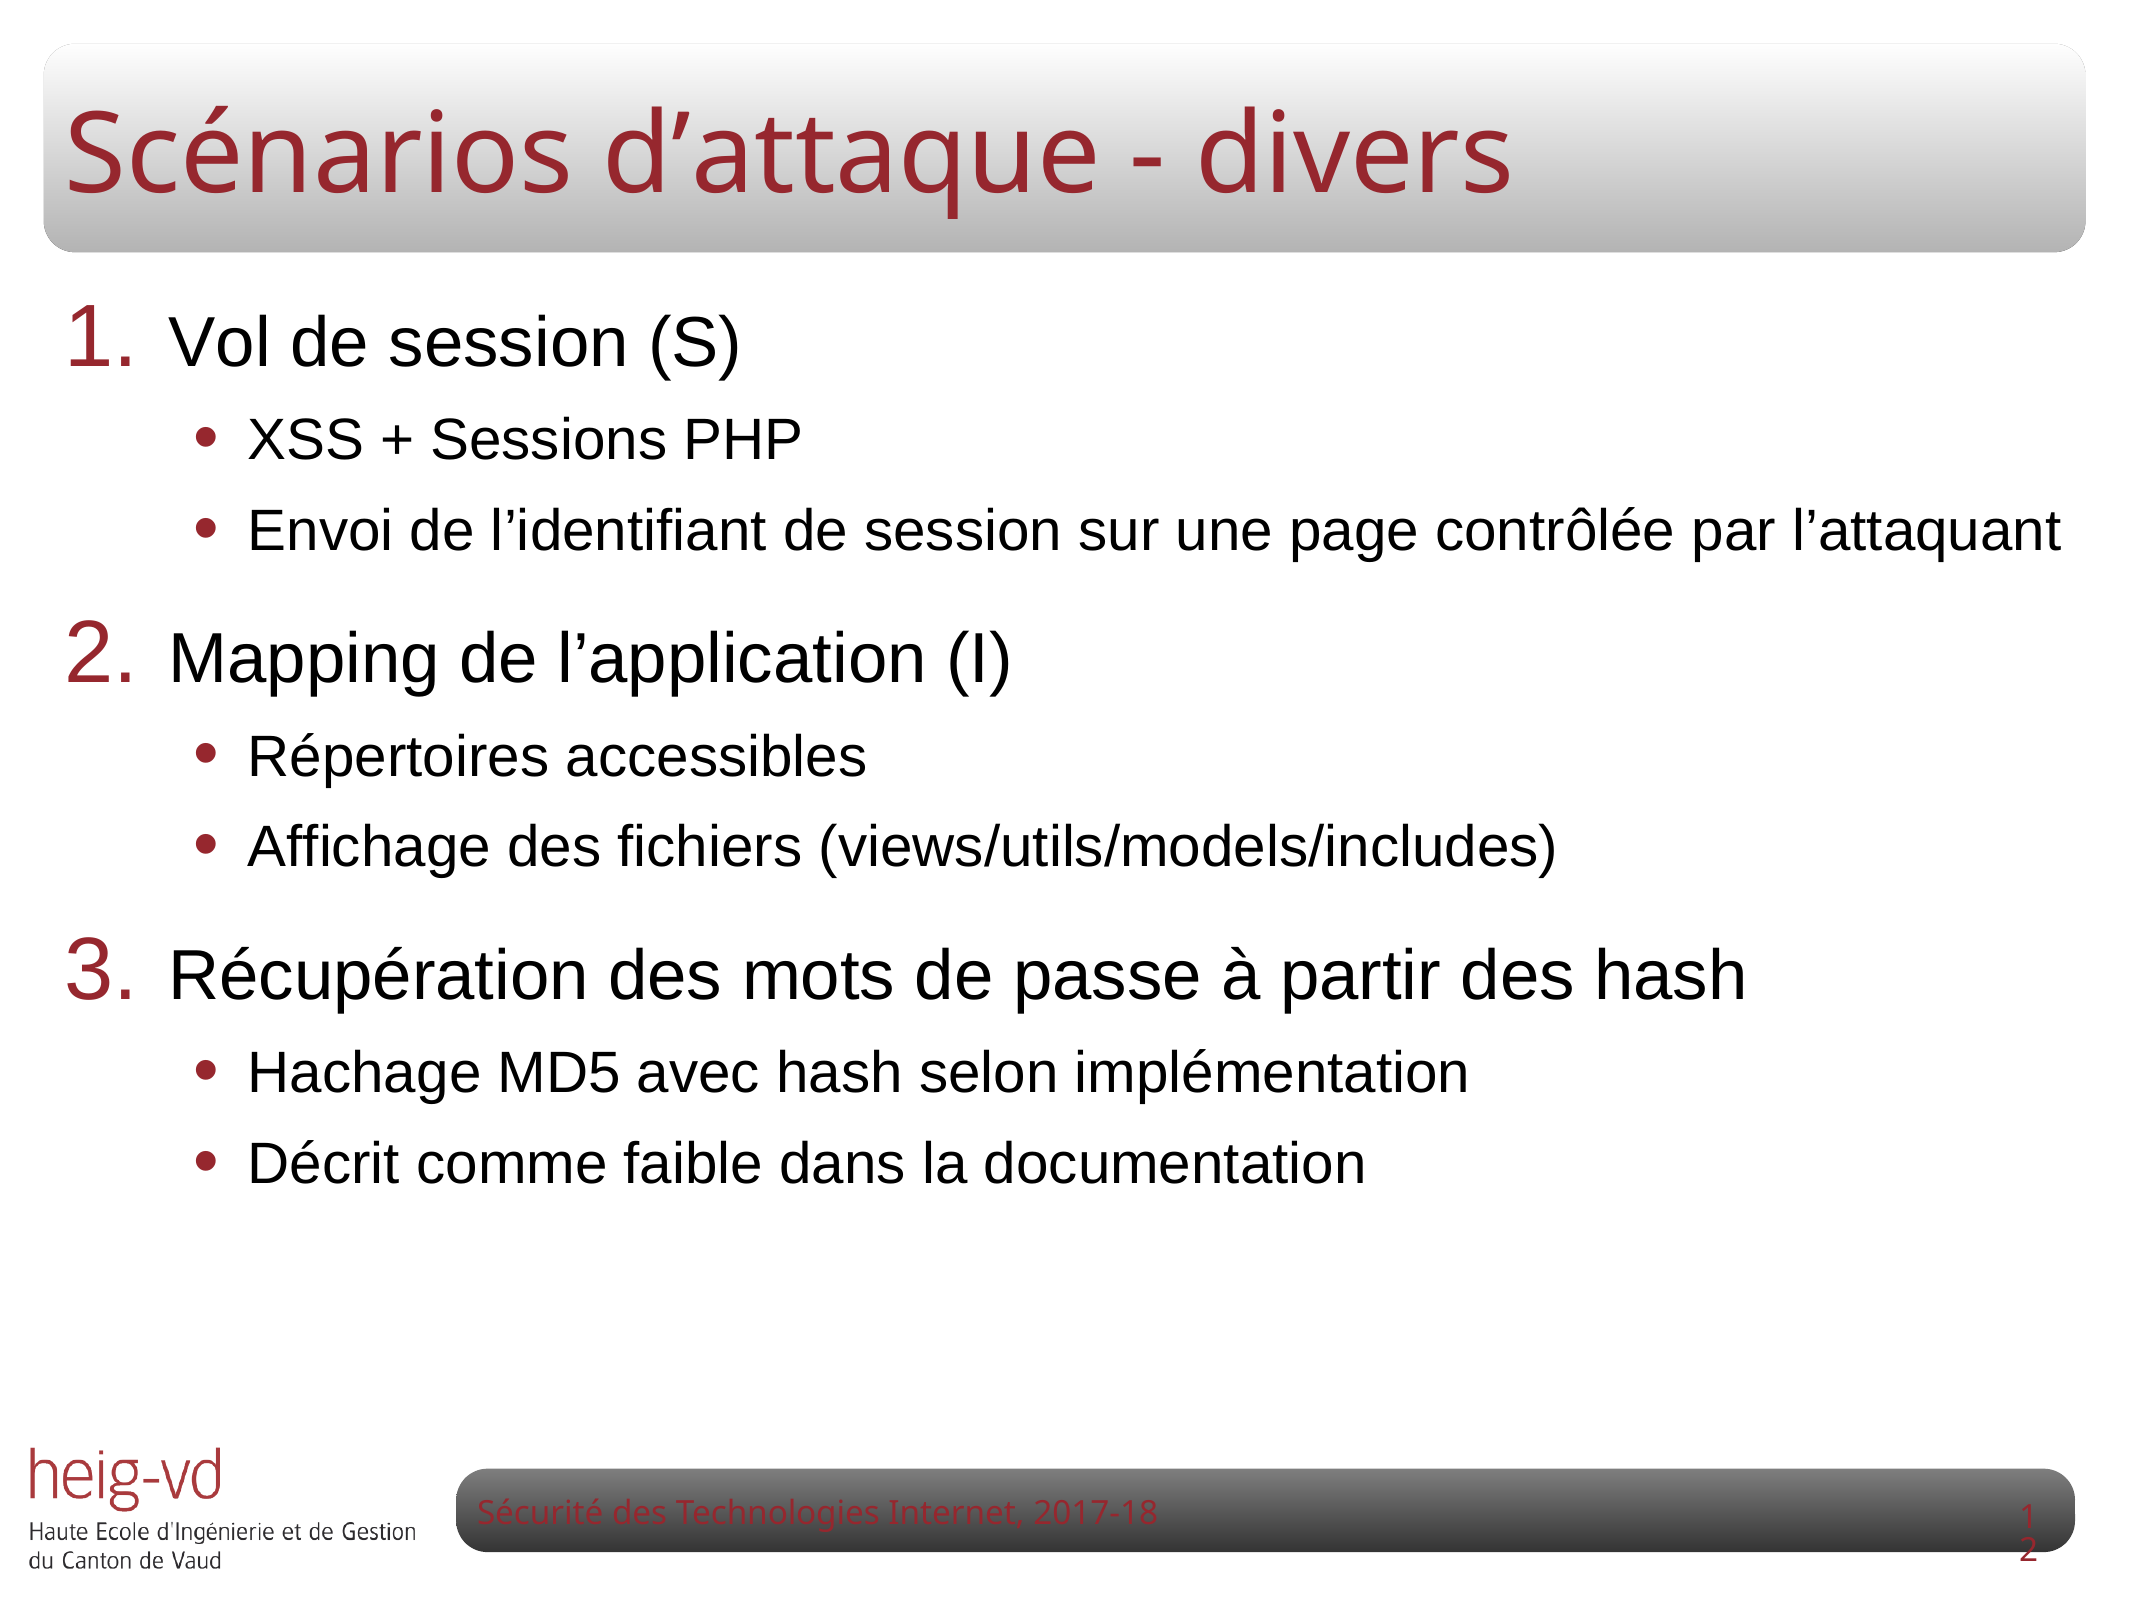

# Scénarios d’attaque - divers
 Vol de session (S)
XSS + Sessions PHP
Envoi de l’identifiant de session sur une page contrôlée par l’attaquant
 Mapping de l’application (I)
Répertoires accessibles
Affichage des fichiers (views/utils/models/includes)
 Récupération des mots de passe à partir des hash
Hachage MD5 avec hash selon implémentation
Décrit comme faible dans la documentation